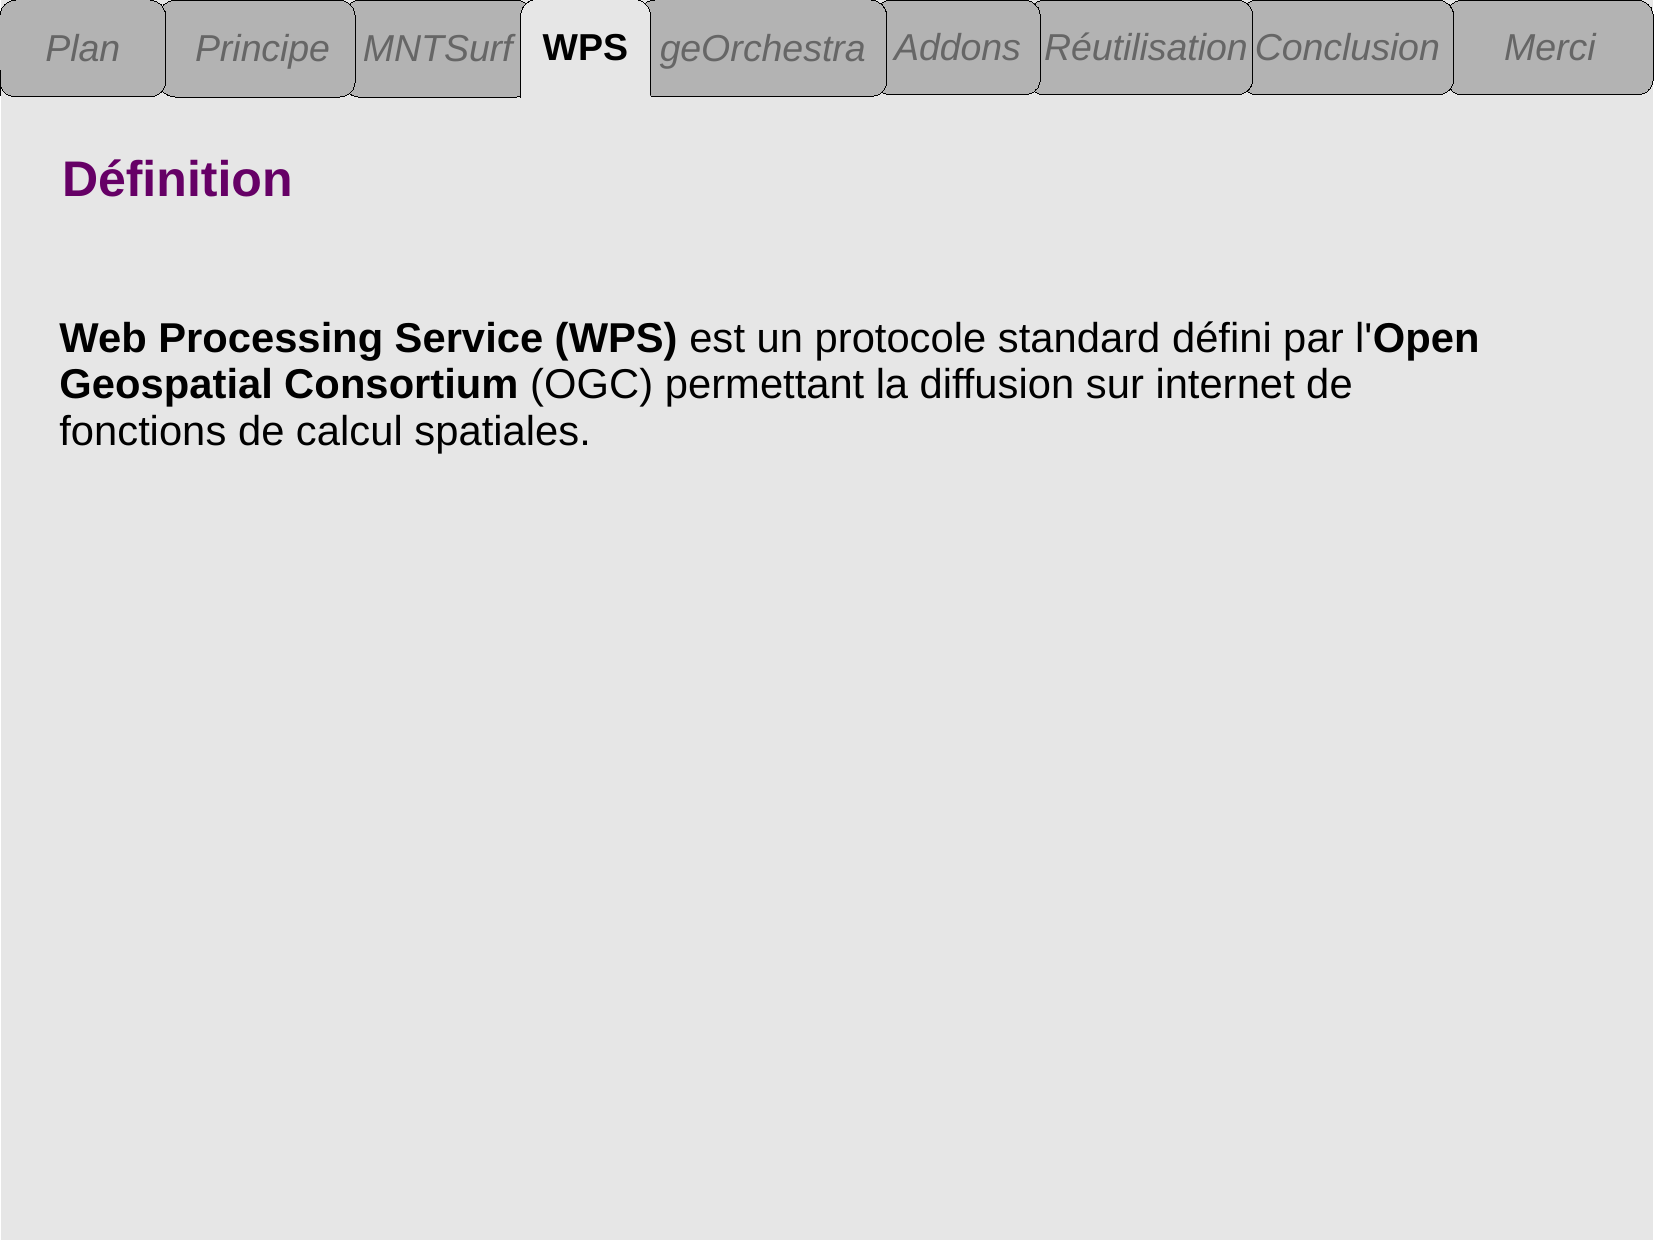

Principe
geOrchestra
WPS
Plan
MNTSurf
Addons
 Réutilisation
Conclusion
Merci
# Définition
Web Processing Service (WPS) est un protocole standard défini par l'Open Geospatial Consortium (OGC) permettant la diffusion sur internet de fonctions de calcul spatiales.